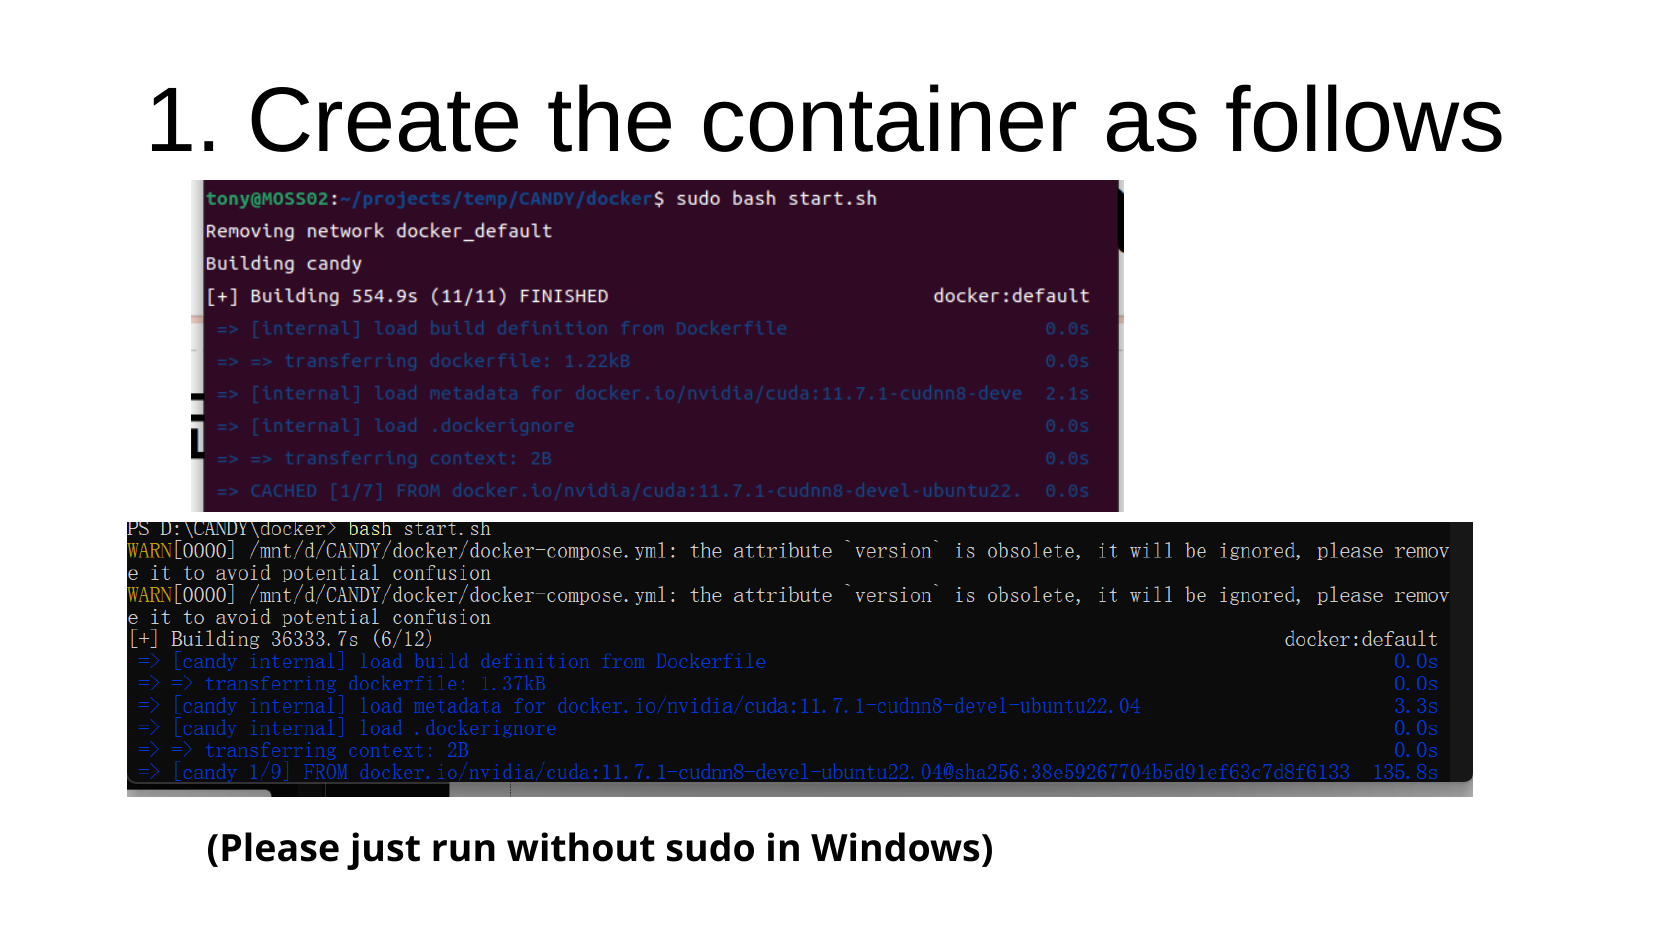

# 1. Create the container as follows
(Please just run without sudo in Windows)